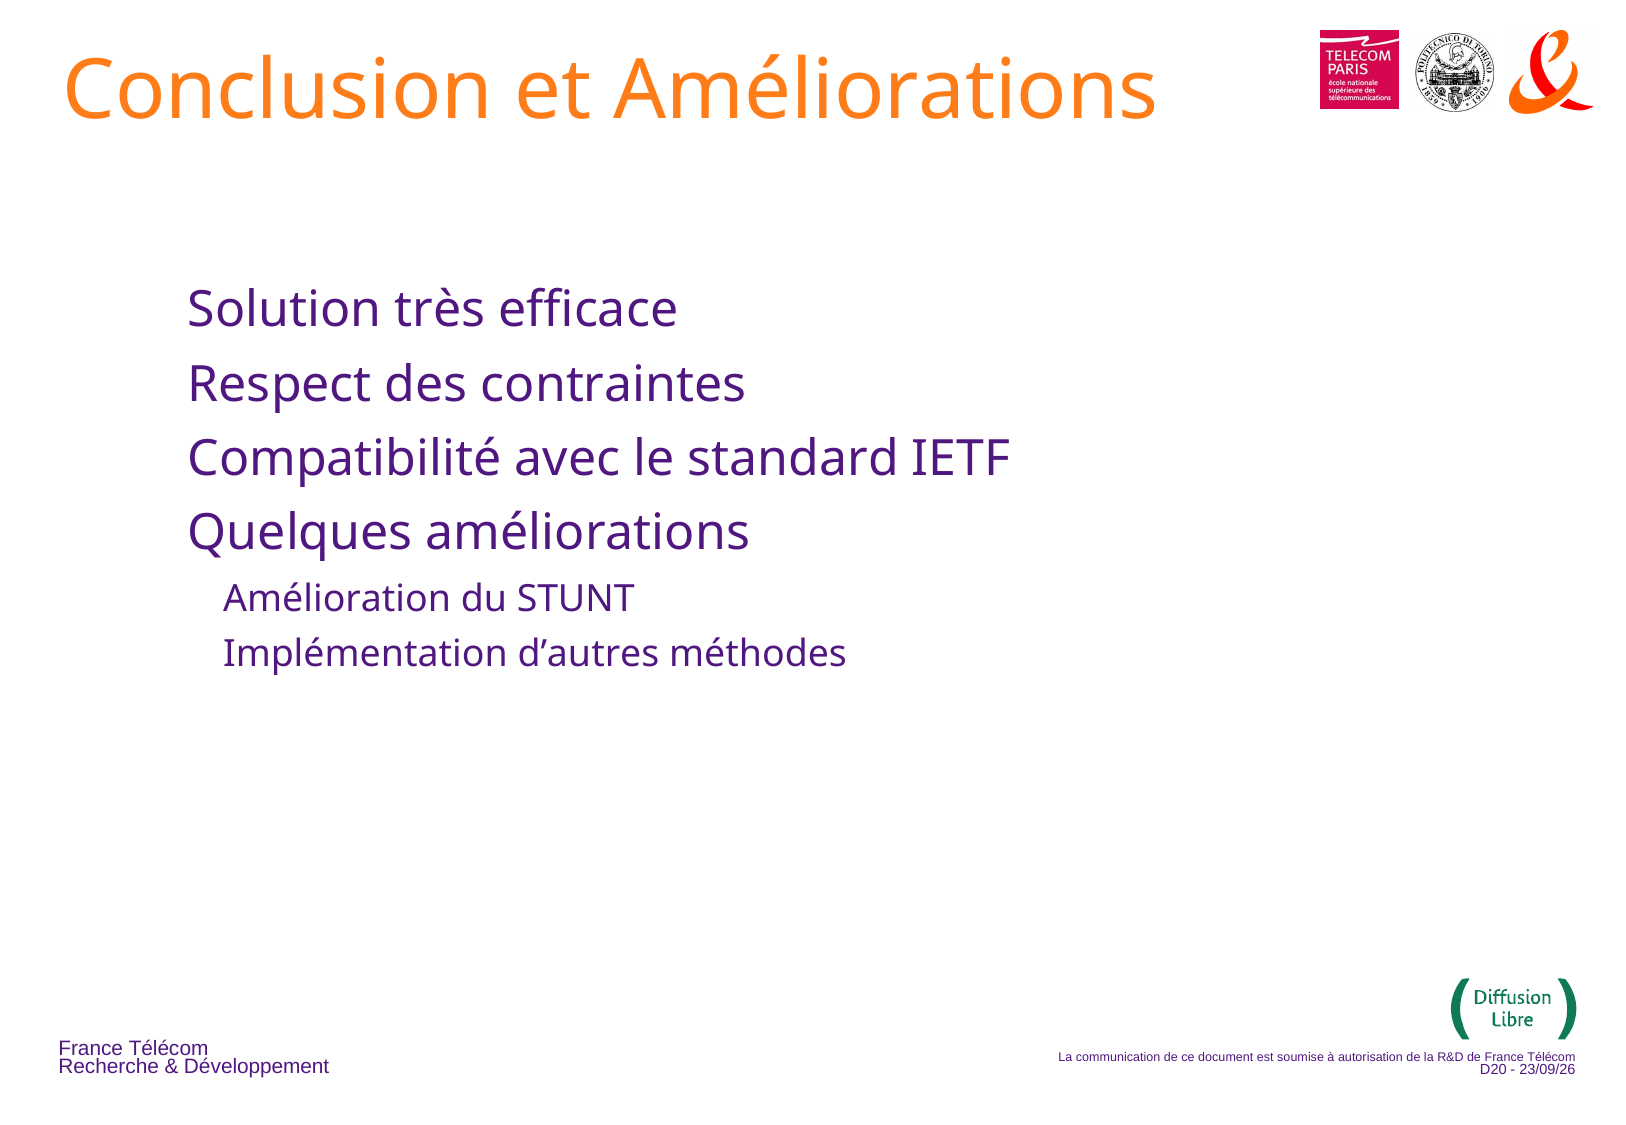

# Conclusion et Améliorations
Solution très efficace
Respect des contraintes
Compatibilité avec le standard IETF
Quelques améliorations
Amélioration du STUNT
Implémentation d’autres méthodes